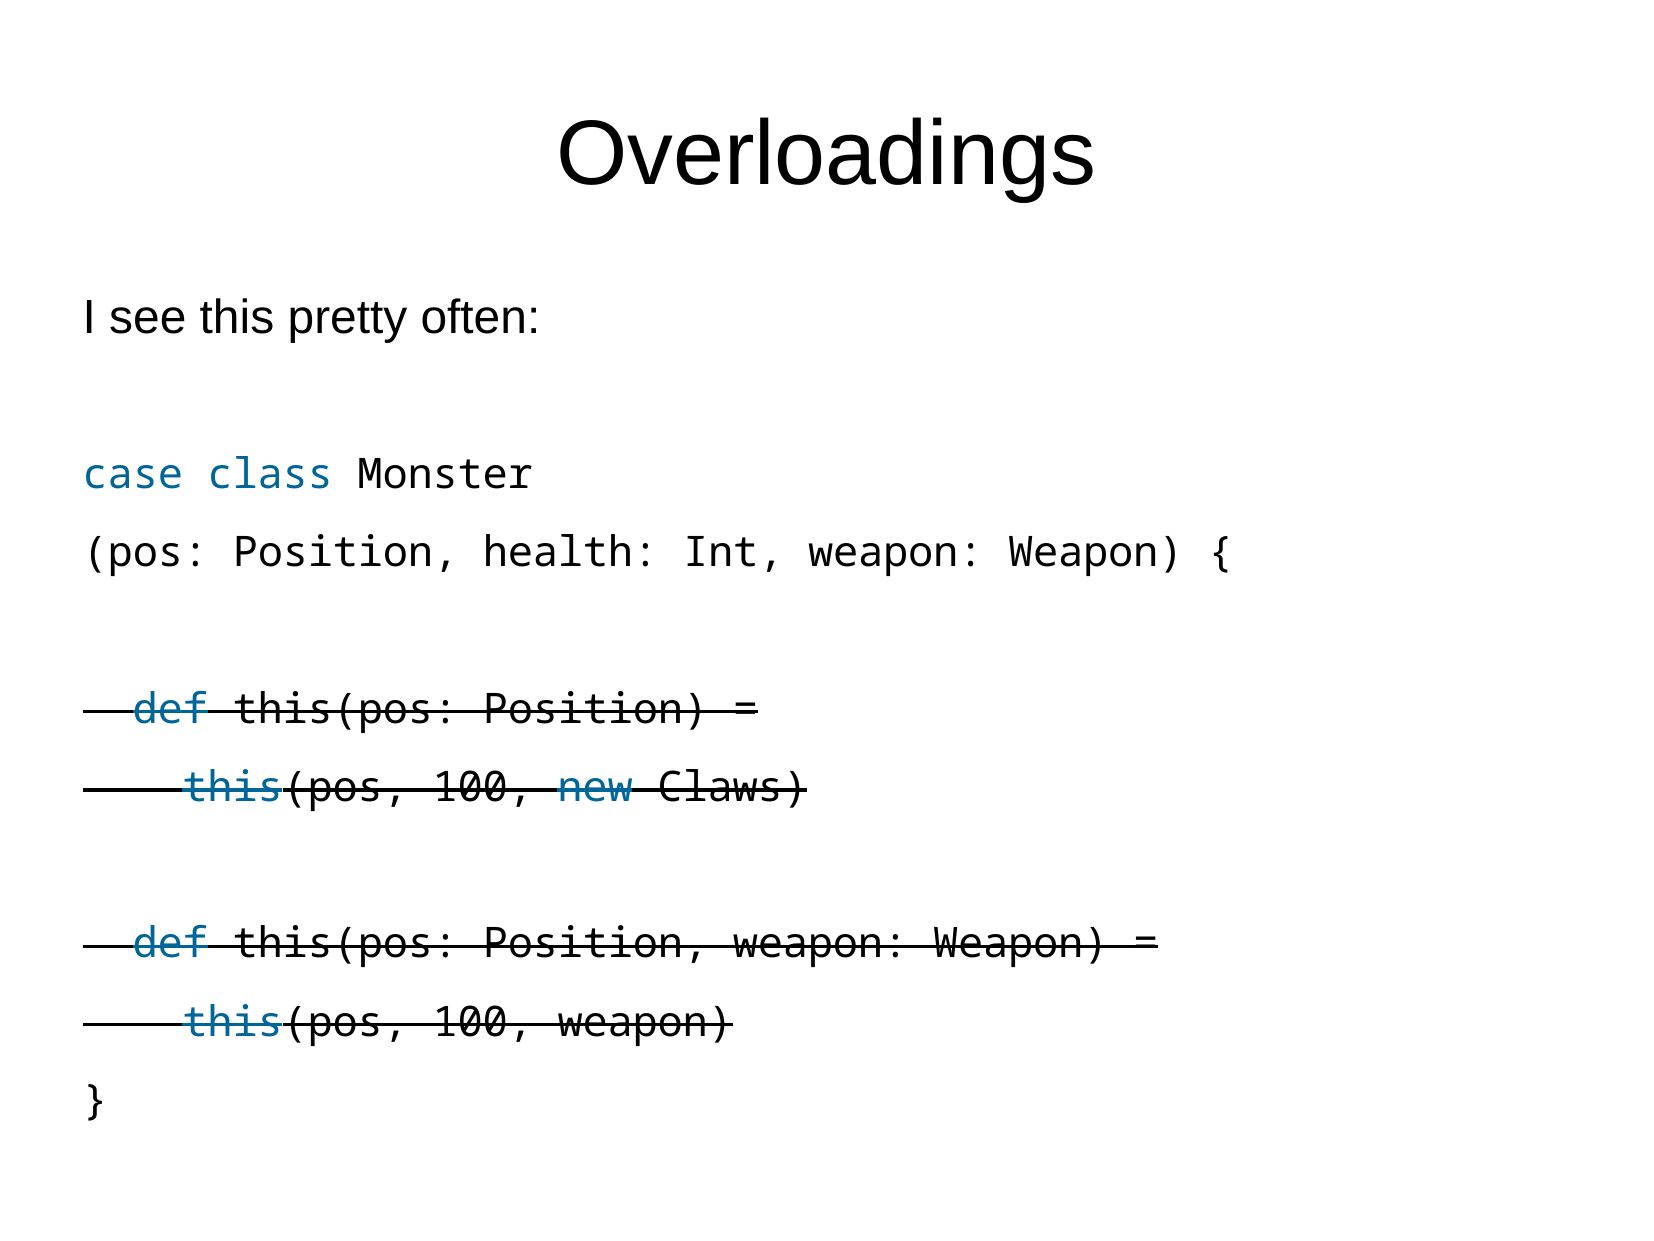

# Overloadings
I see this pretty often:
case class Monster
(pos: Position, health: Int, weapon: Weapon) {
 def this(pos: Position) =
 this(pos, 100, new Claws)
 def this(pos: Position, weapon: Weapon) =
 this(pos, 100, weapon)
}